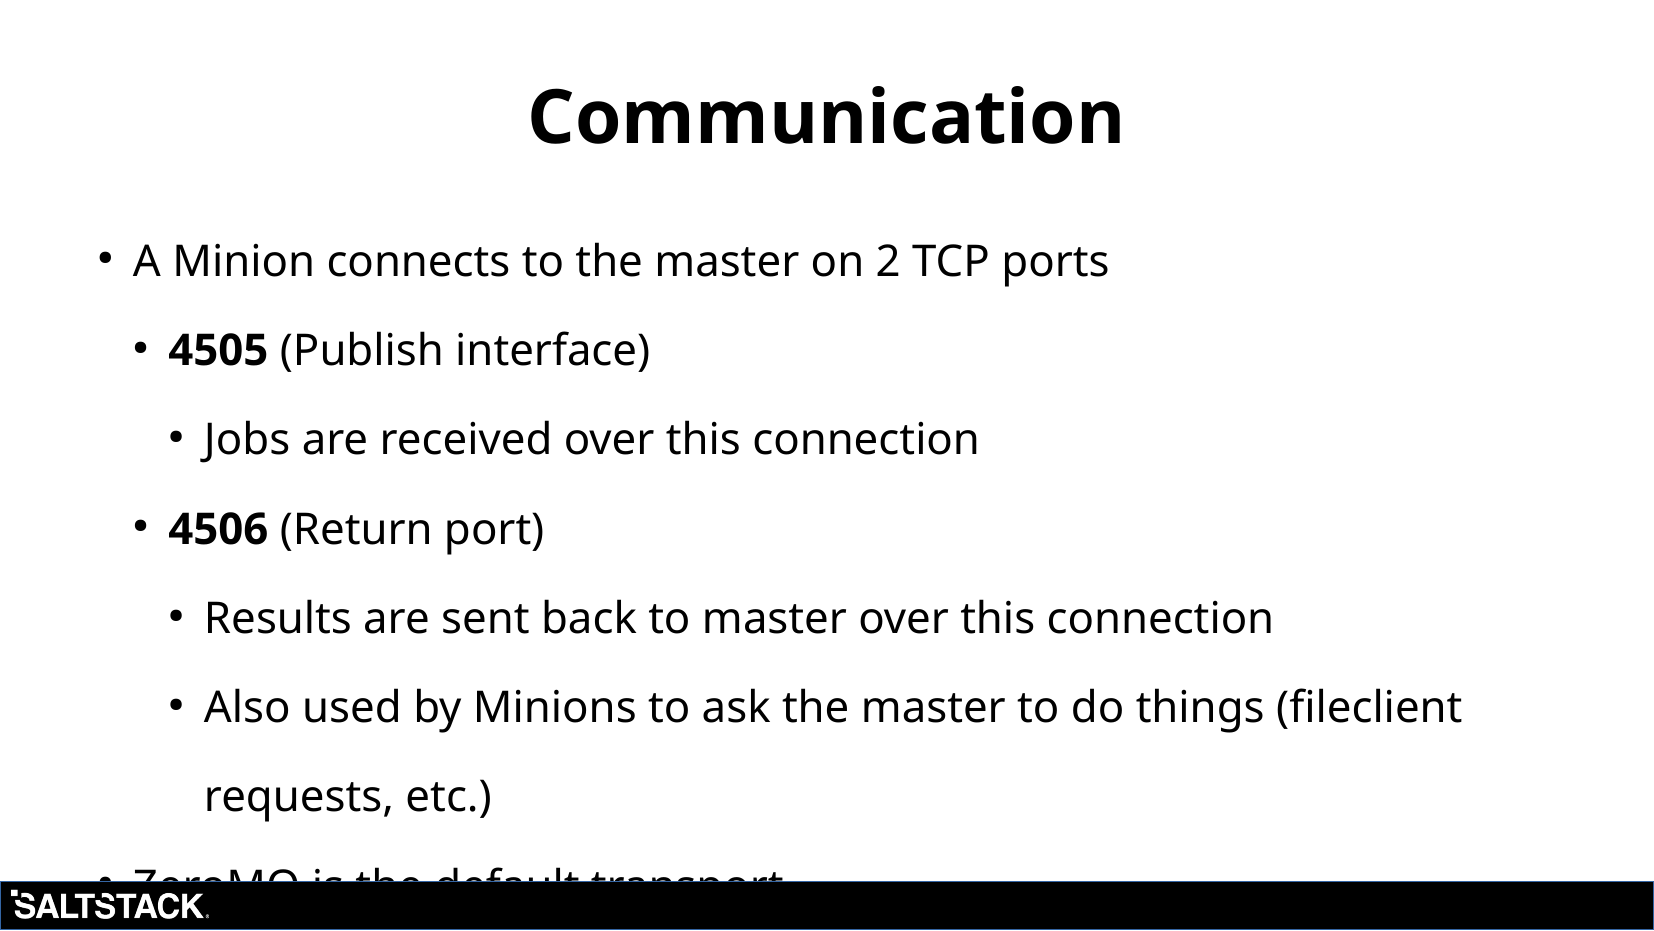

# Communication
A Minion connects to the master on 2 TCP ports
4505 (Publish interface)
Jobs are received over this connection
4506 (Return port)
Results are sent back to master over this connection
Also used by Minions to ask the master to do things (fileclient requests, etc.)
ZeroMQ is the default transport